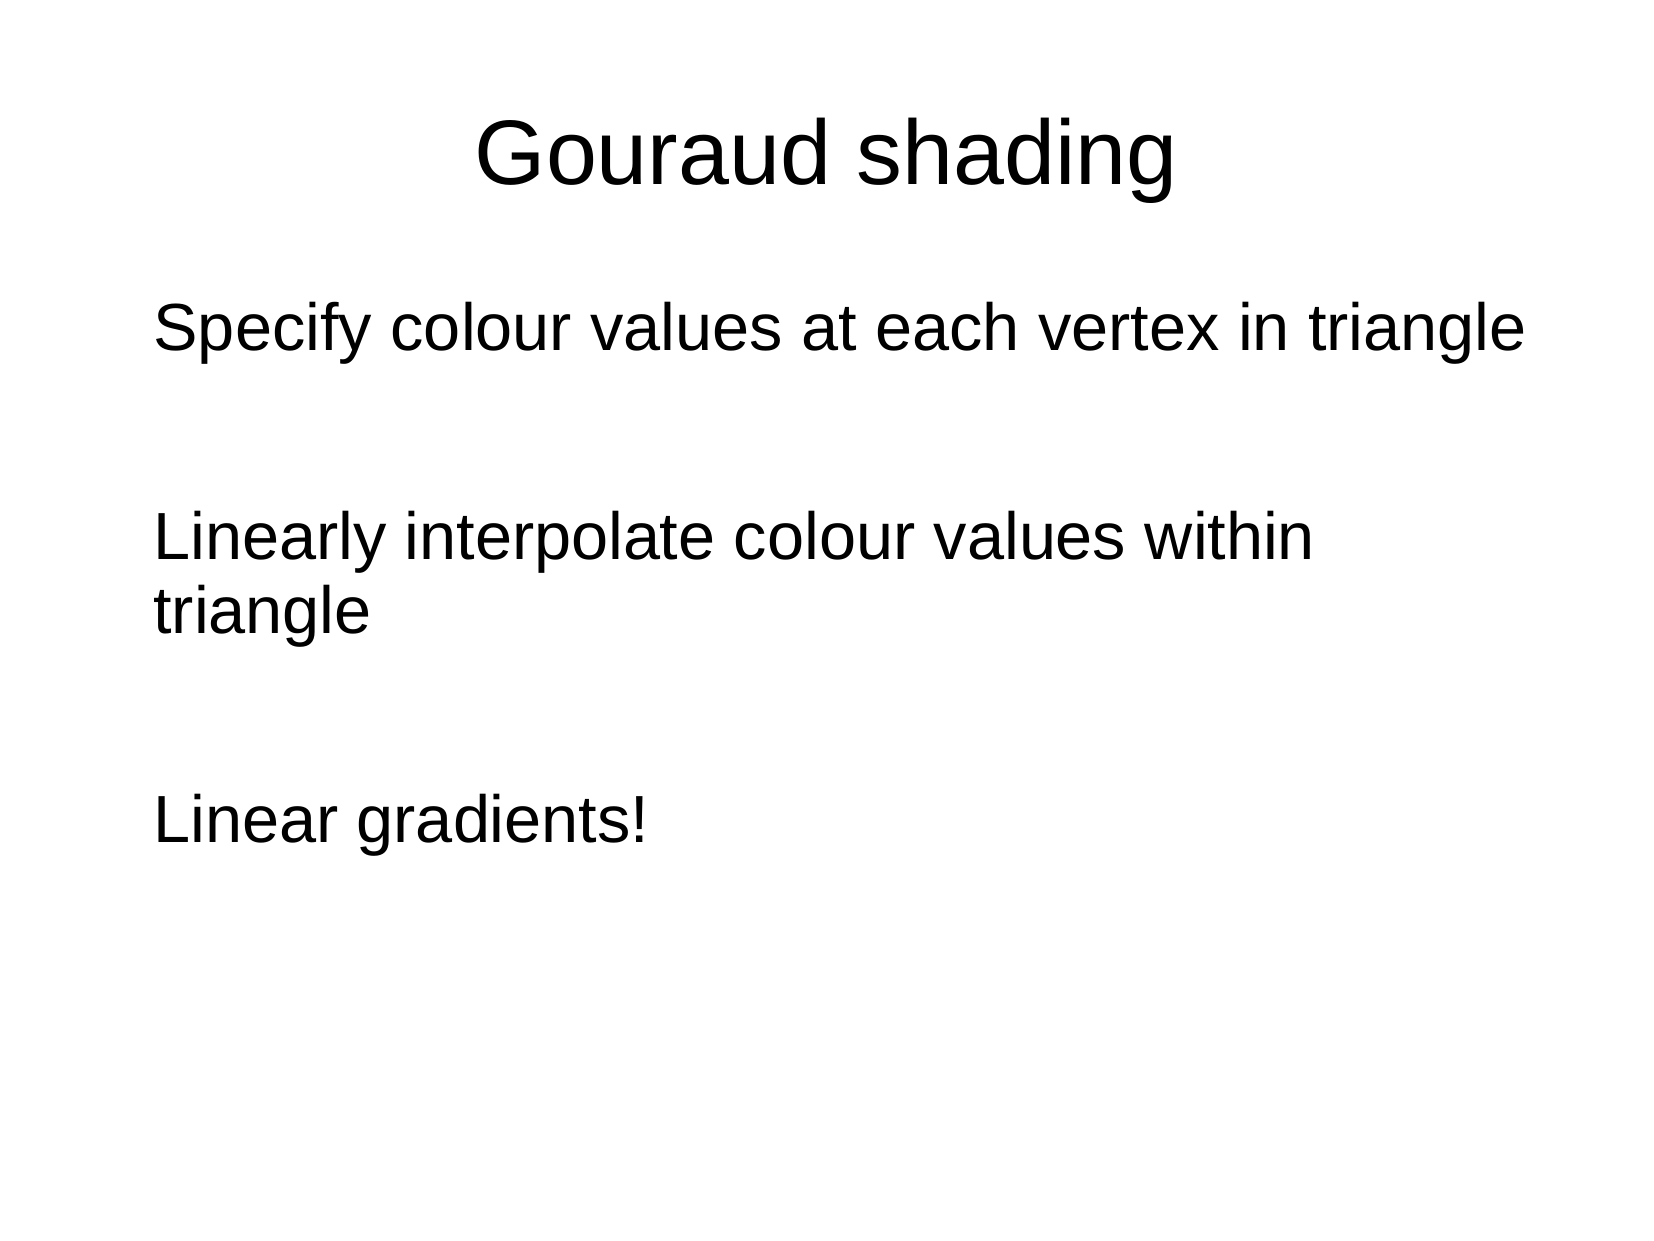

# Gouraud shading
Specify colour values at each vertex in triangle
Linearly interpolate colour values within triangle
Linear gradients!